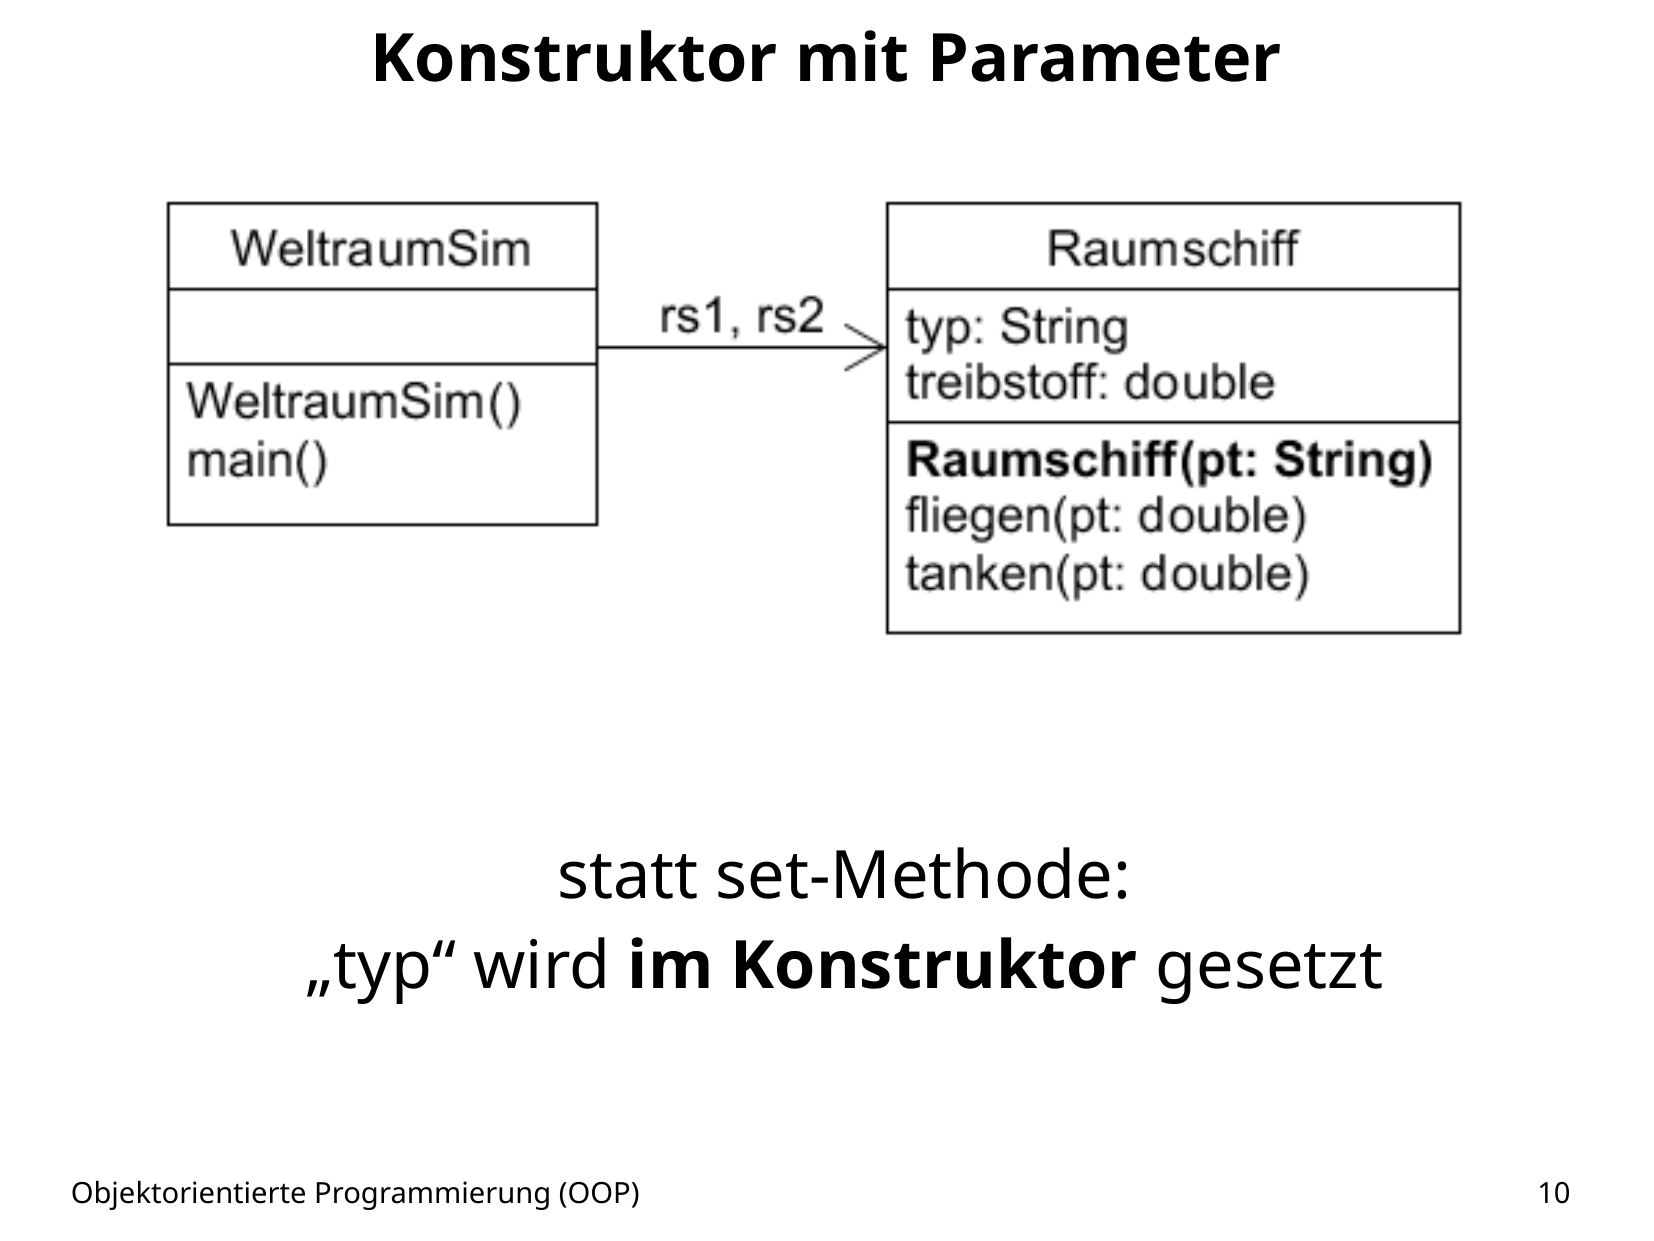

# Konstruktor mit Parameter
statt set-Methode:
„typ“ wird im Konstruktor gesetzt
Objektorientierte Programmierung (OOP)
10